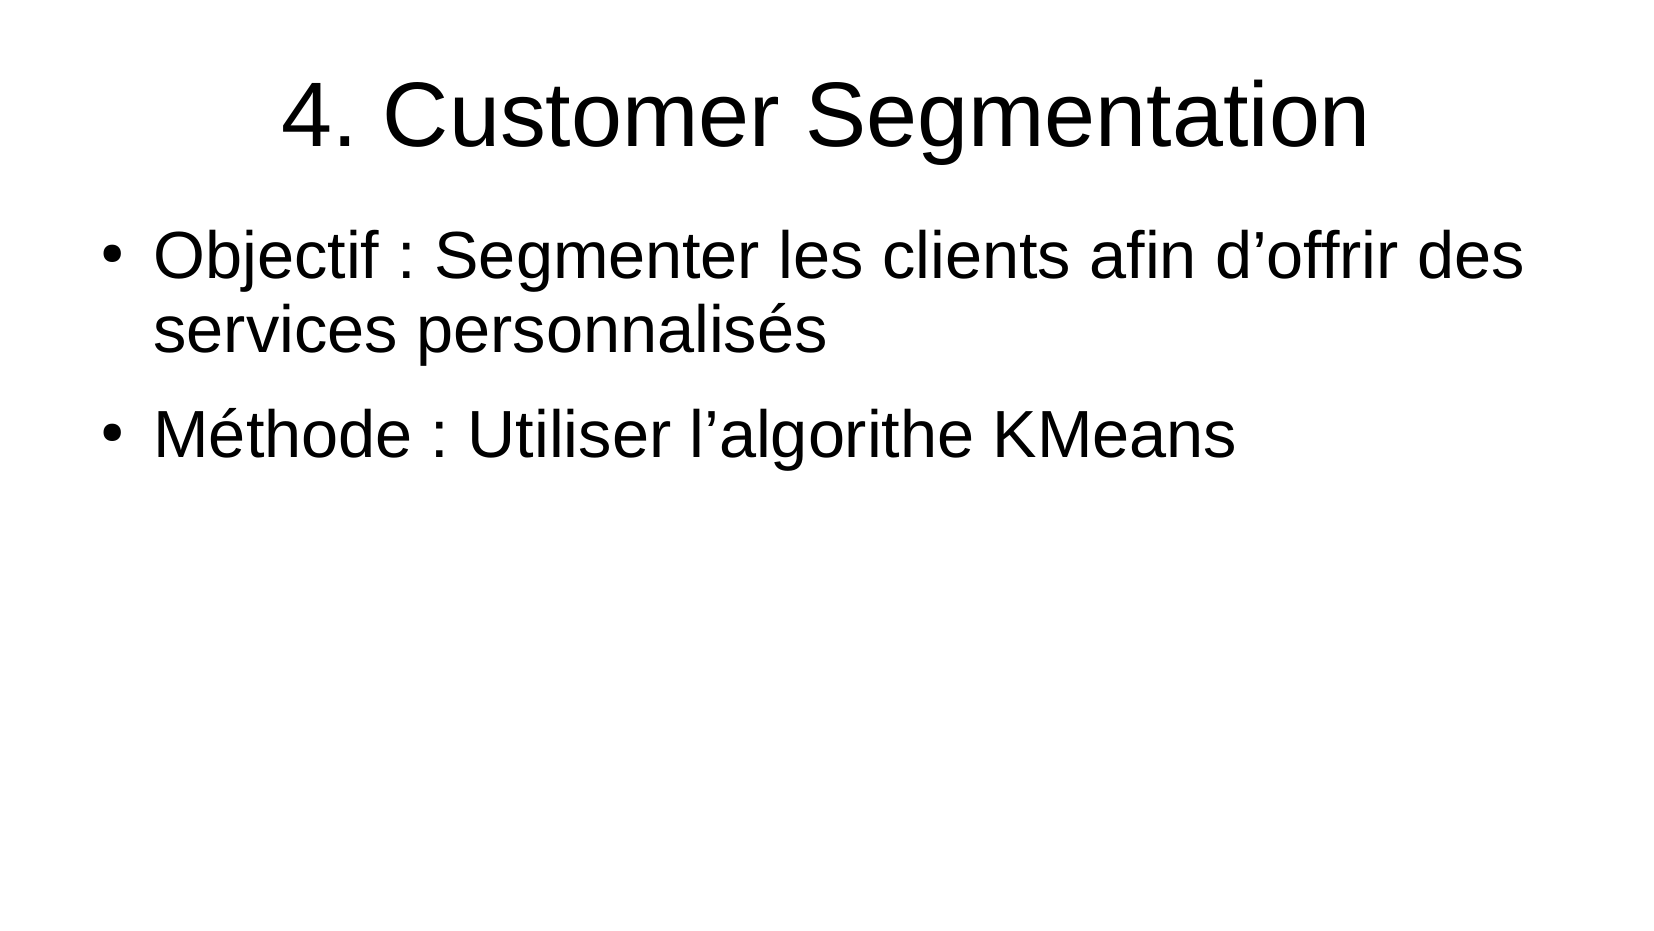

# 4. Customer Segmentation
Objectif : Segmenter les clients afin d’offrir des services personnalisés
Méthode : Utiliser l’algorithe KMeans